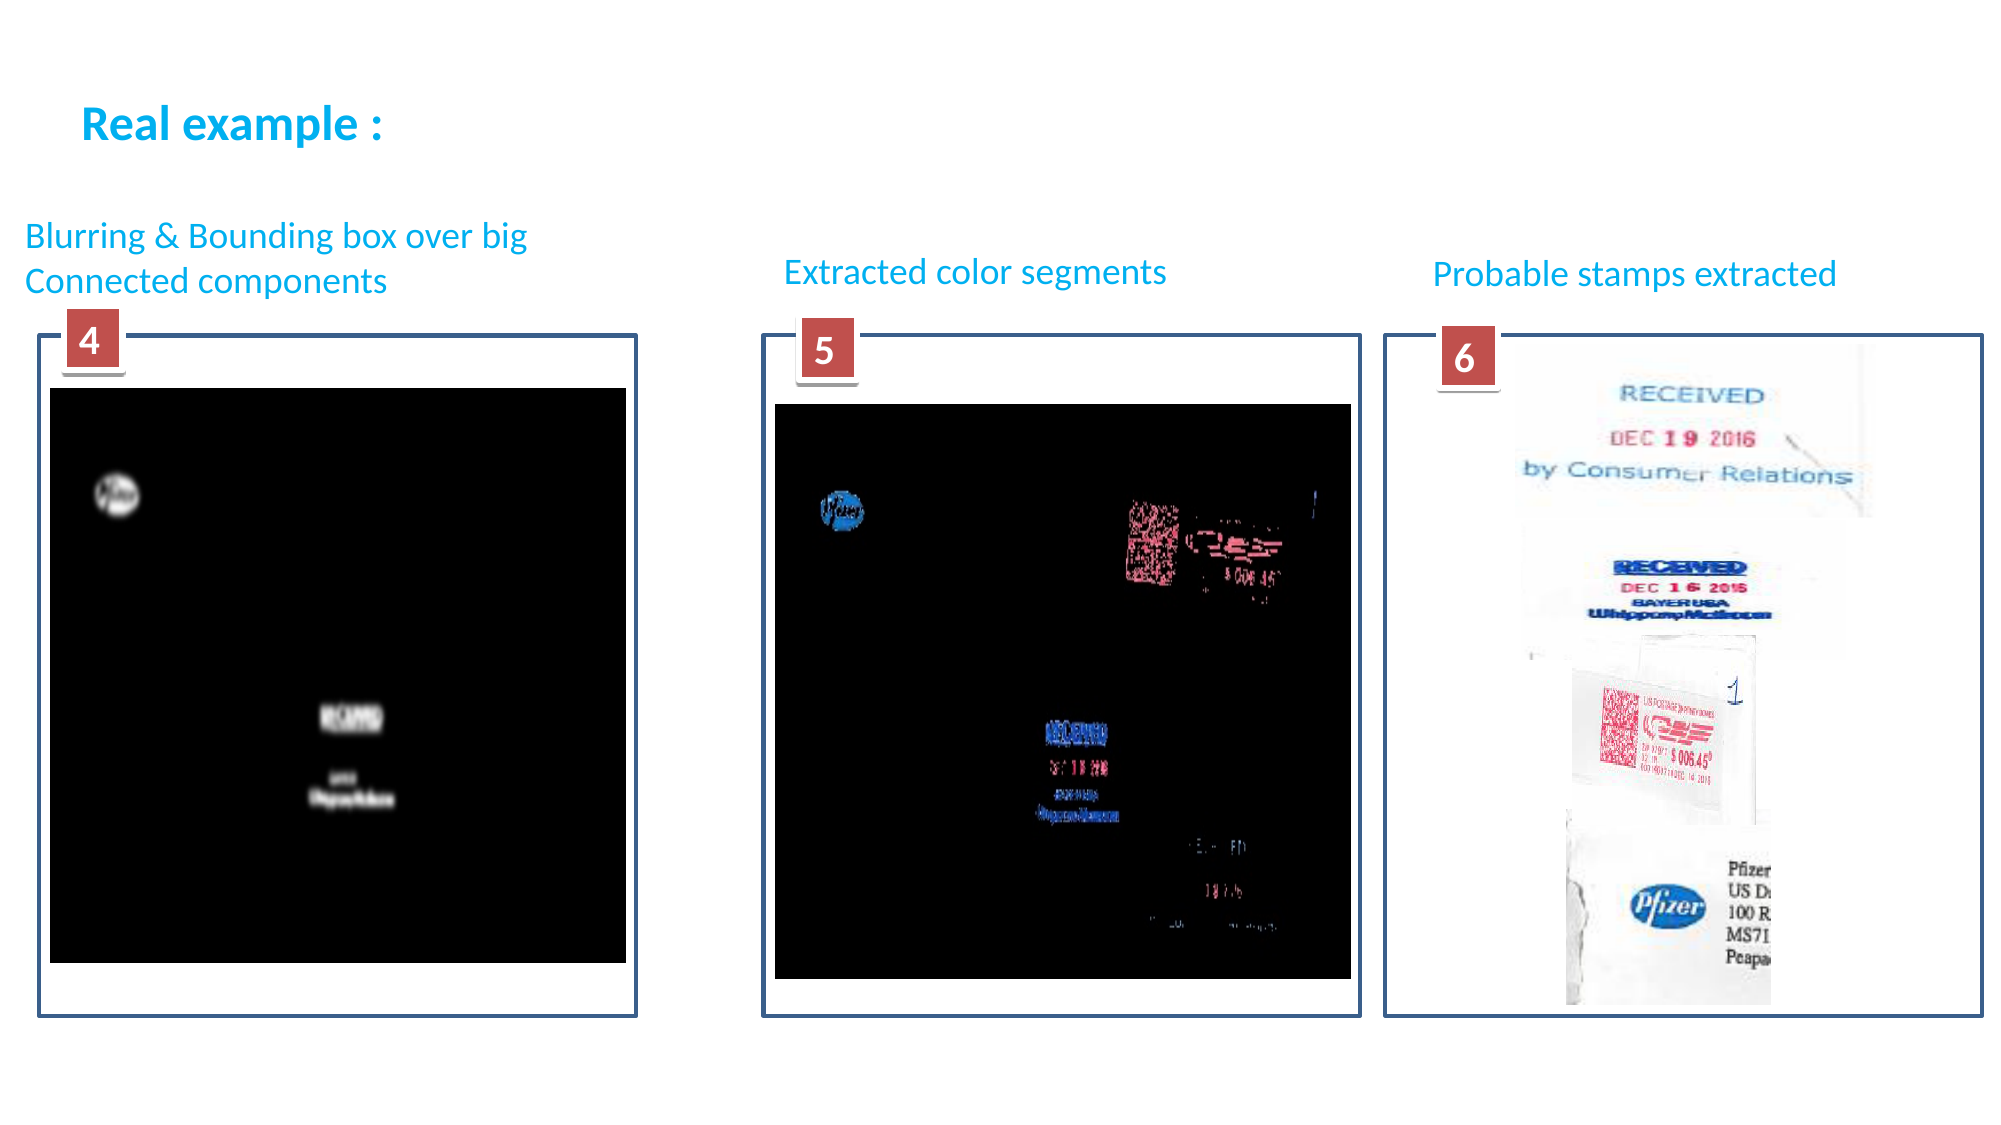

Real example :
Blurring & Bounding box over big
Connected components
Extracted color segments
Probable stamps extracted
4
5
6